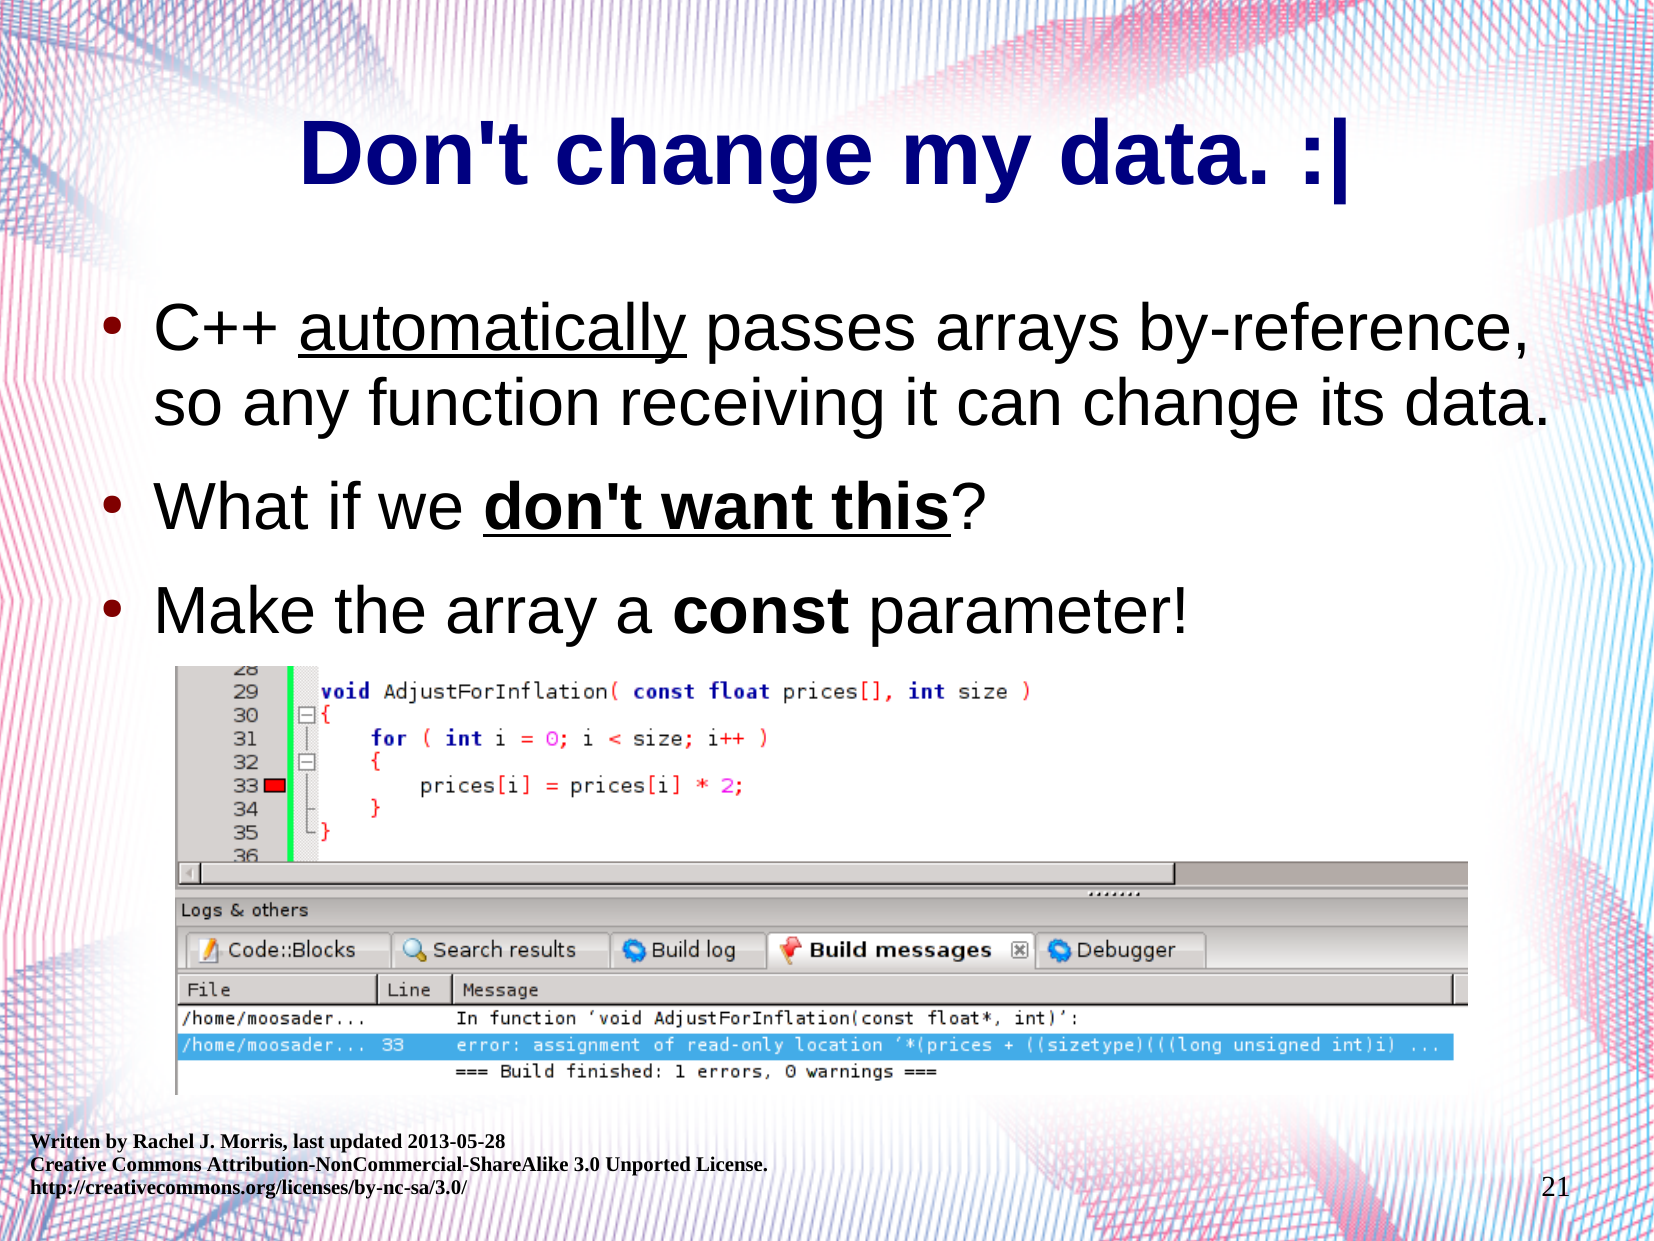

# Don't change my data. :|
C++ automatically passes arrays by-reference, so any function receiving it can change its data.
What if we don't want this?
Make the array a const parameter!
21